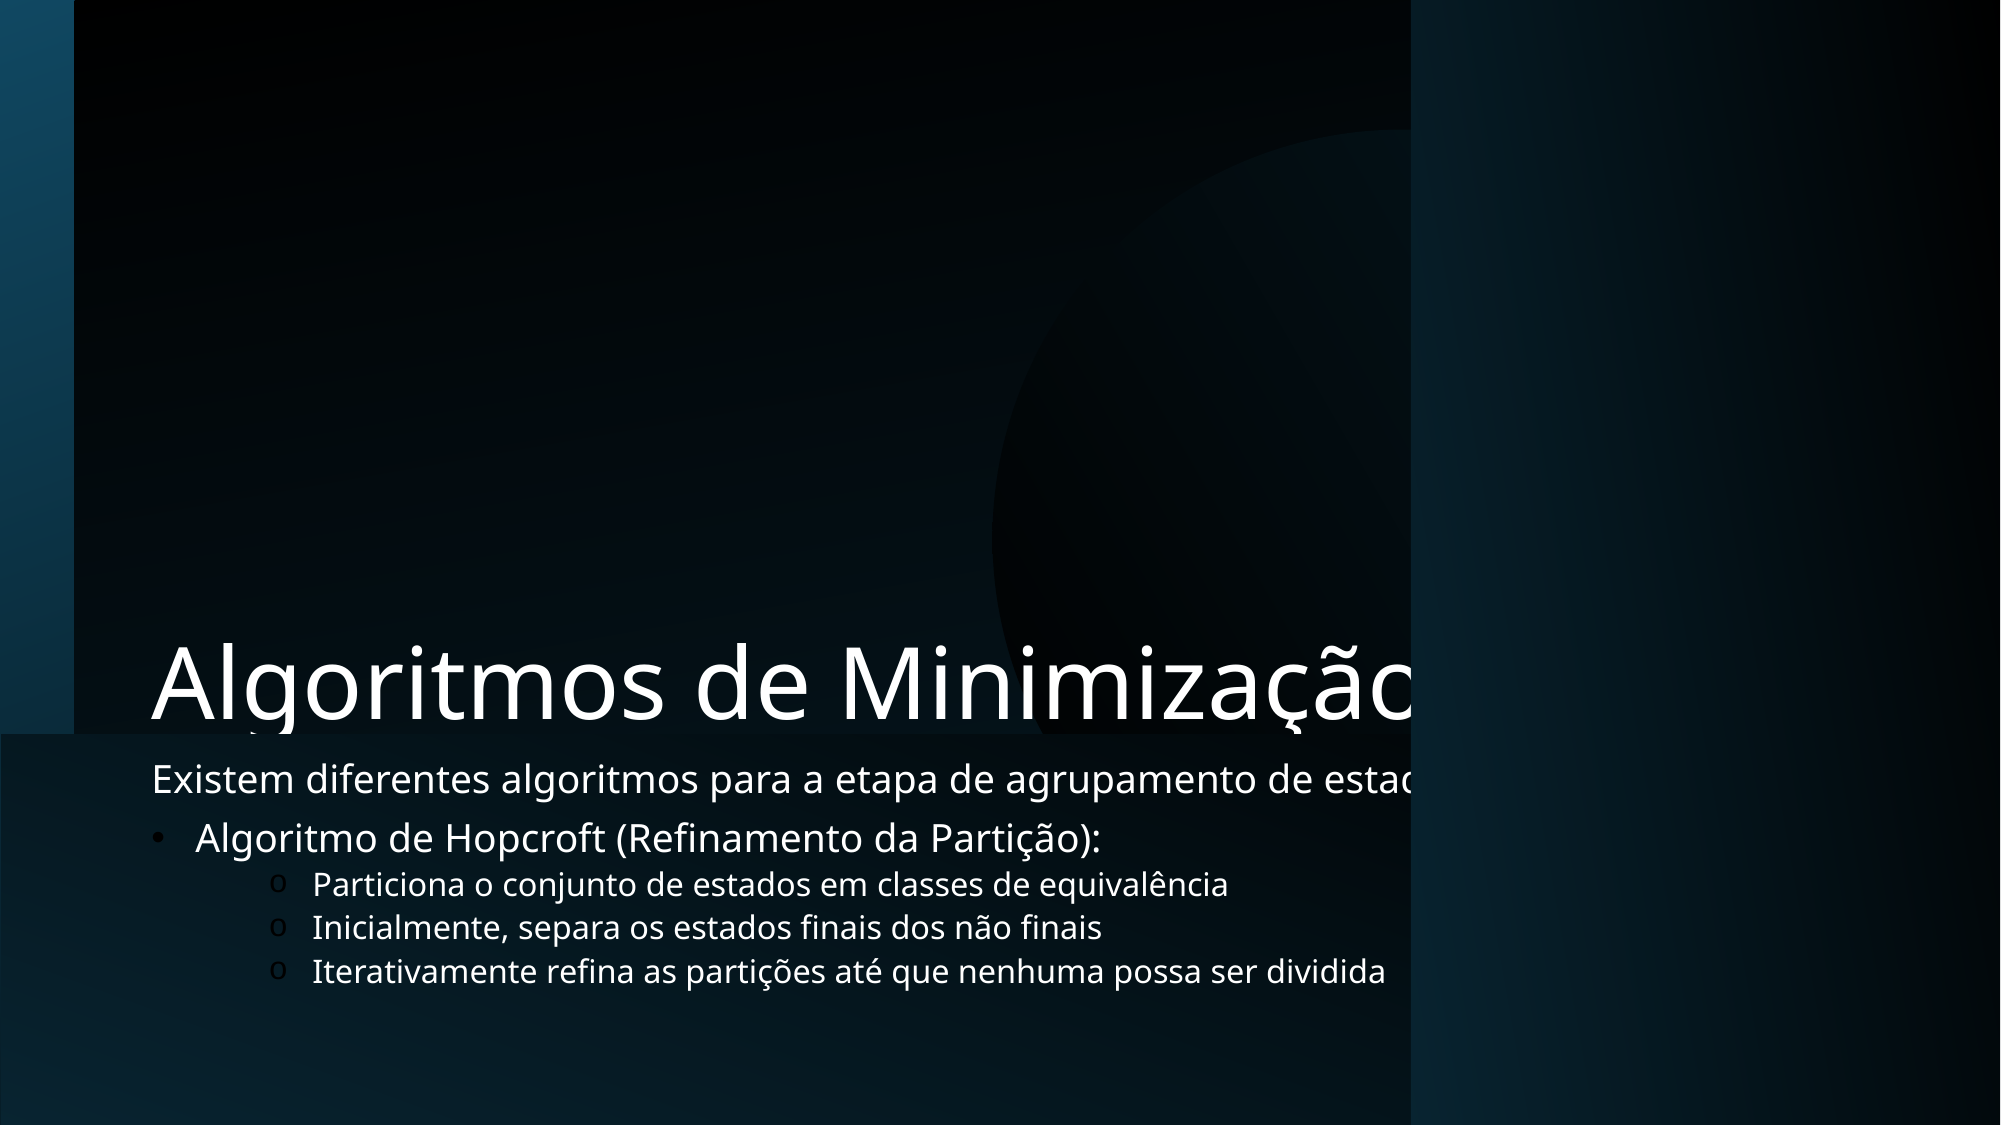

# Algoritmos de Minimização
Existem diferentes algoritmos para a etapa de agrupamento de estados equivalentes:
Algoritmo de Hopcroft (Refinamento da Partição):
Particiona o conjunto de estados em classes de equivalência
Inicialmente, separa os estados finais dos não finais
Iterativamente refina as partições até que nenhuma possa ser dividida